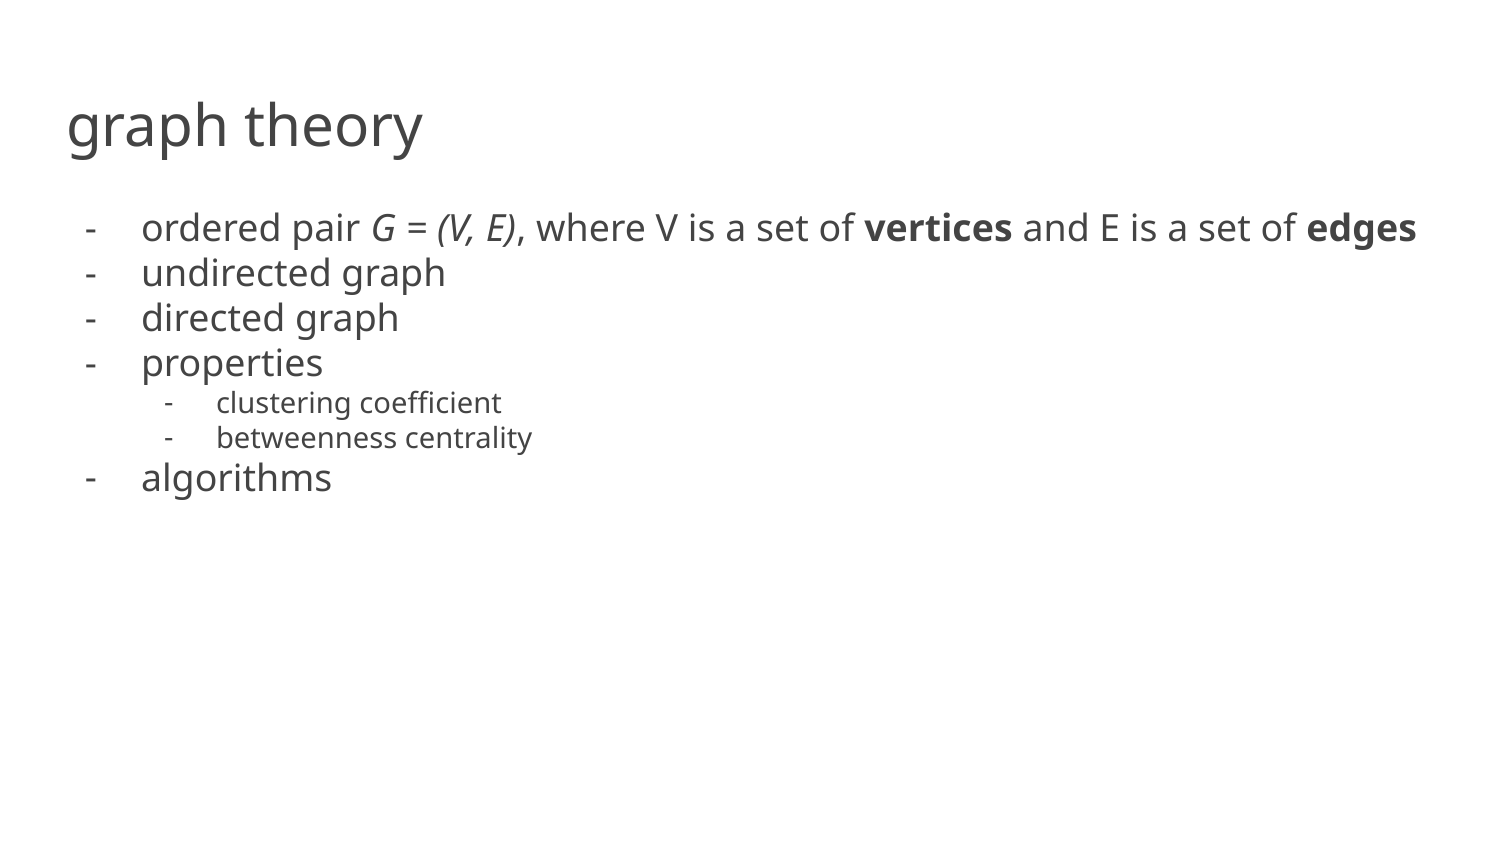

# graph theory
ordered pair G = (V, E), where V is a set of vertices and E is a set of edges
undirected graph
directed graph
properties
clustering coefficient
betweenness centrality
algorithms